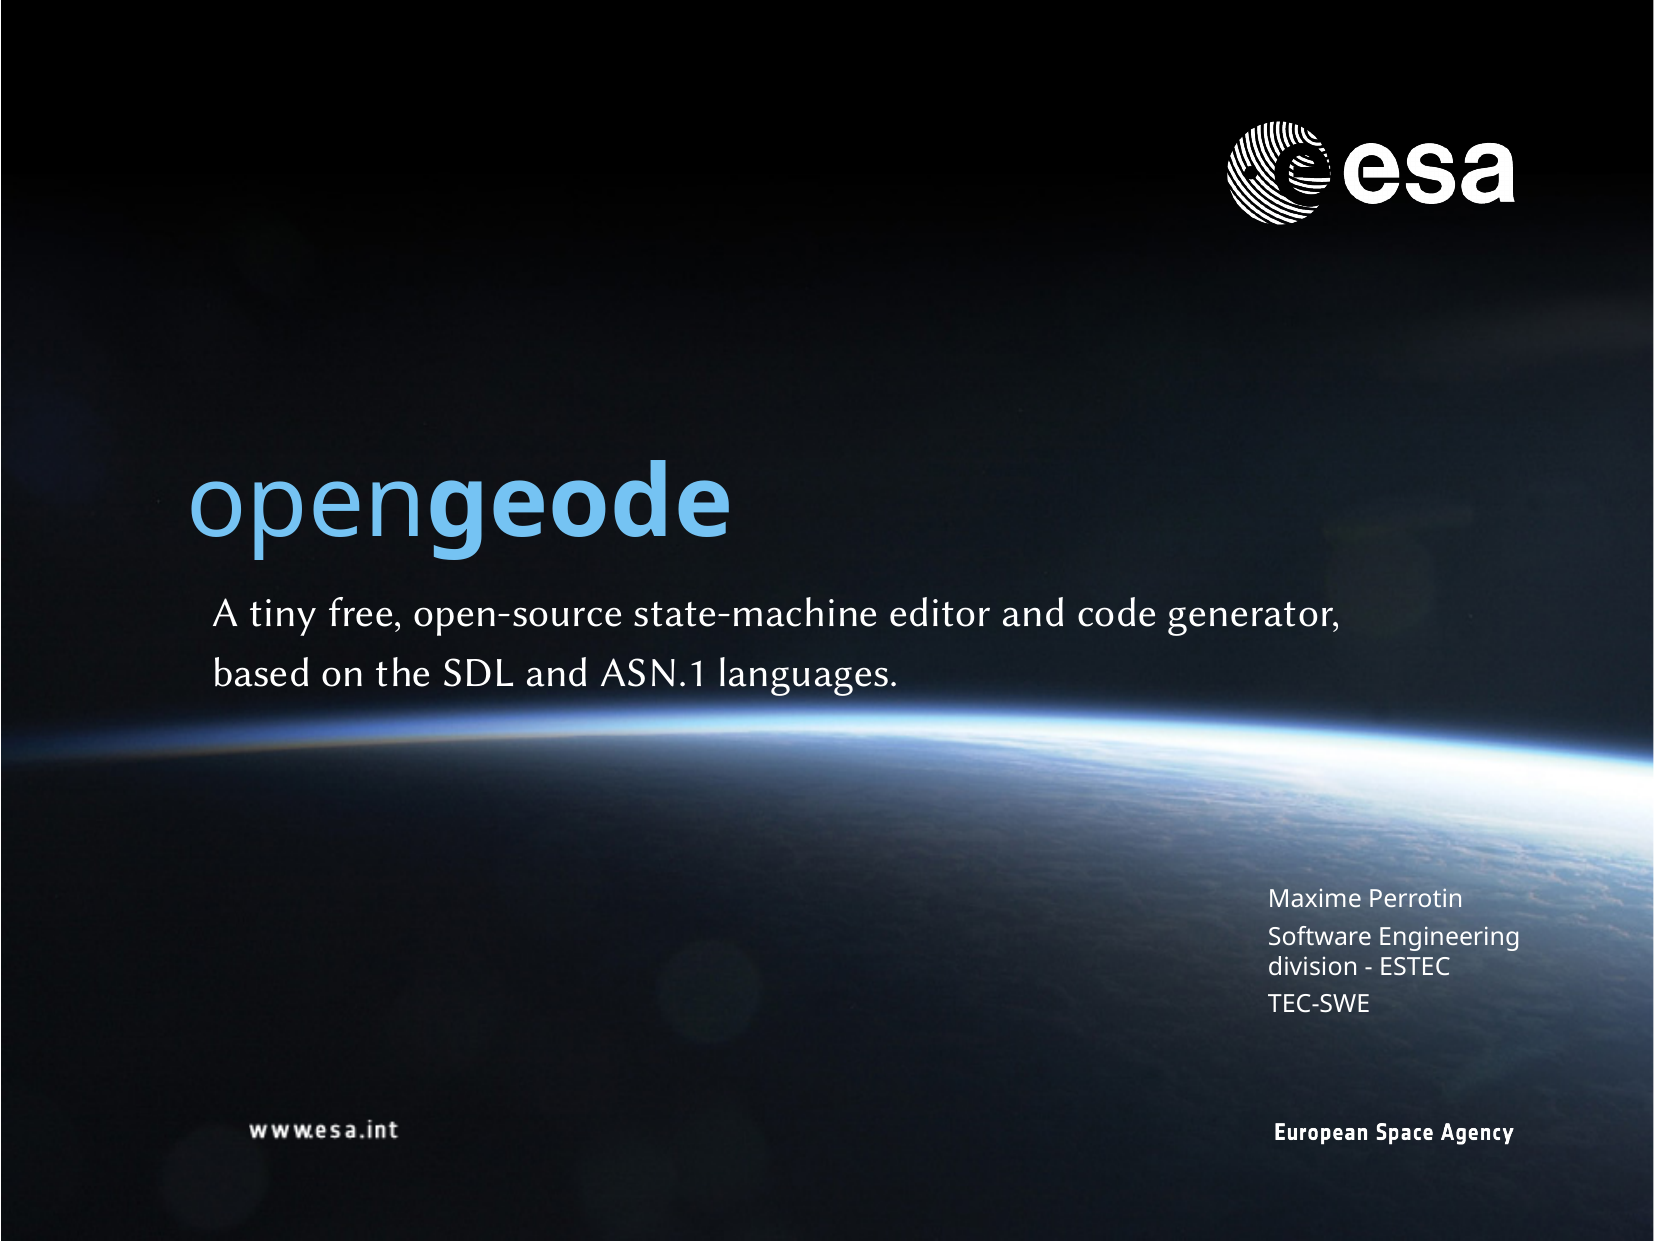

opengeode
A tiny free, open-source state-machine editor and code generator,
based on the SDL and ASN.1 languages.
Maxime Perrotin
Software Engineering division - ESTEC
TEC-SWE